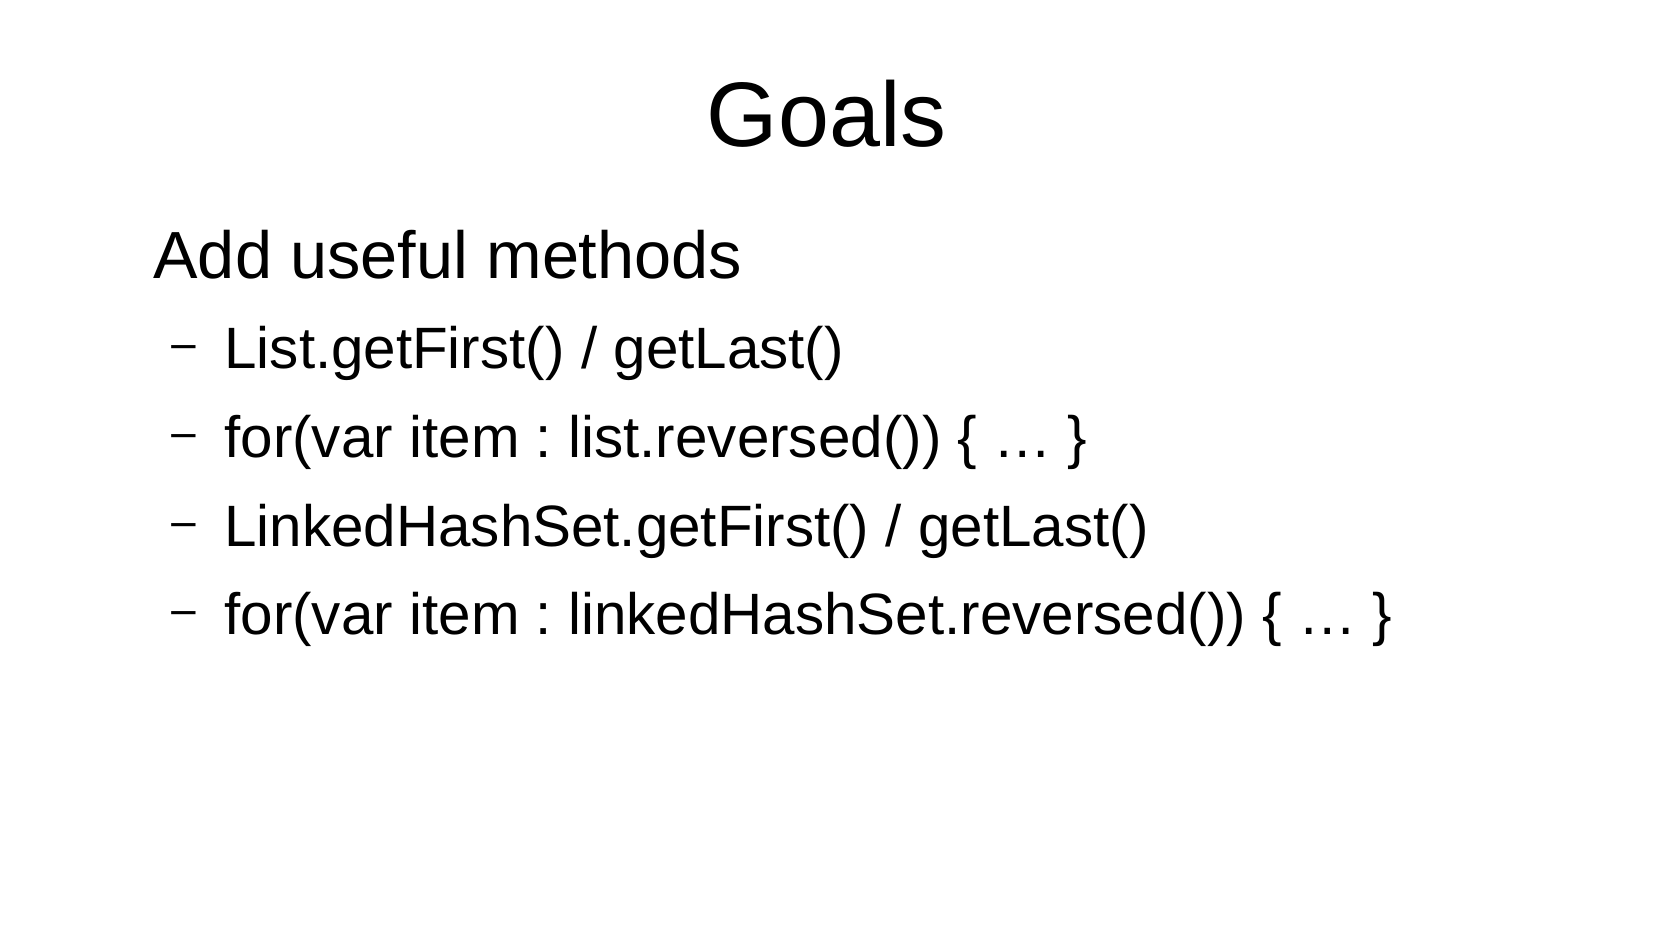

# Goals
Add useful methods
List.getFirst() / getLast()
for(var item : list.reversed()) { … }
LinkedHashSet.getFirst() / getLast()
for(var item : linkedHashSet.reversed()) { … }